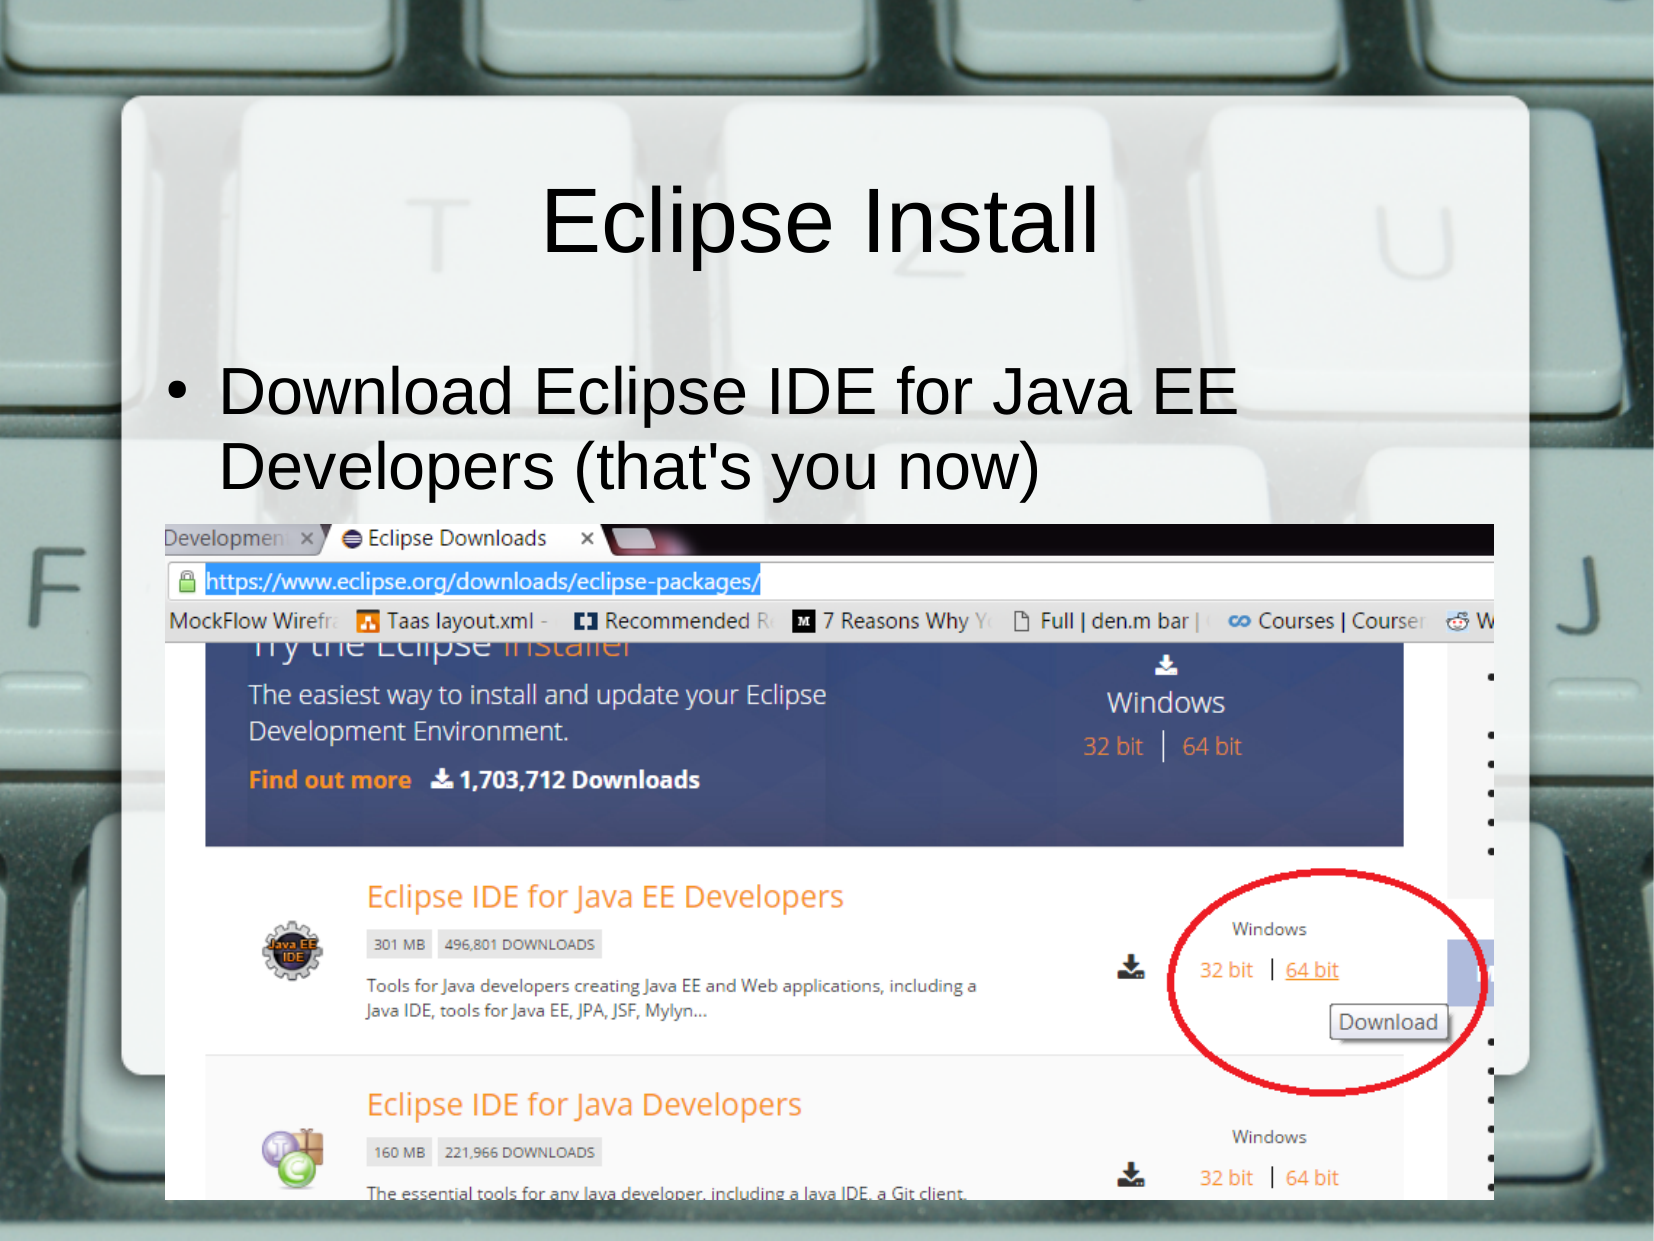

# Eclipse Install
Download Eclipse IDE for Java EE Developers (that's you now)